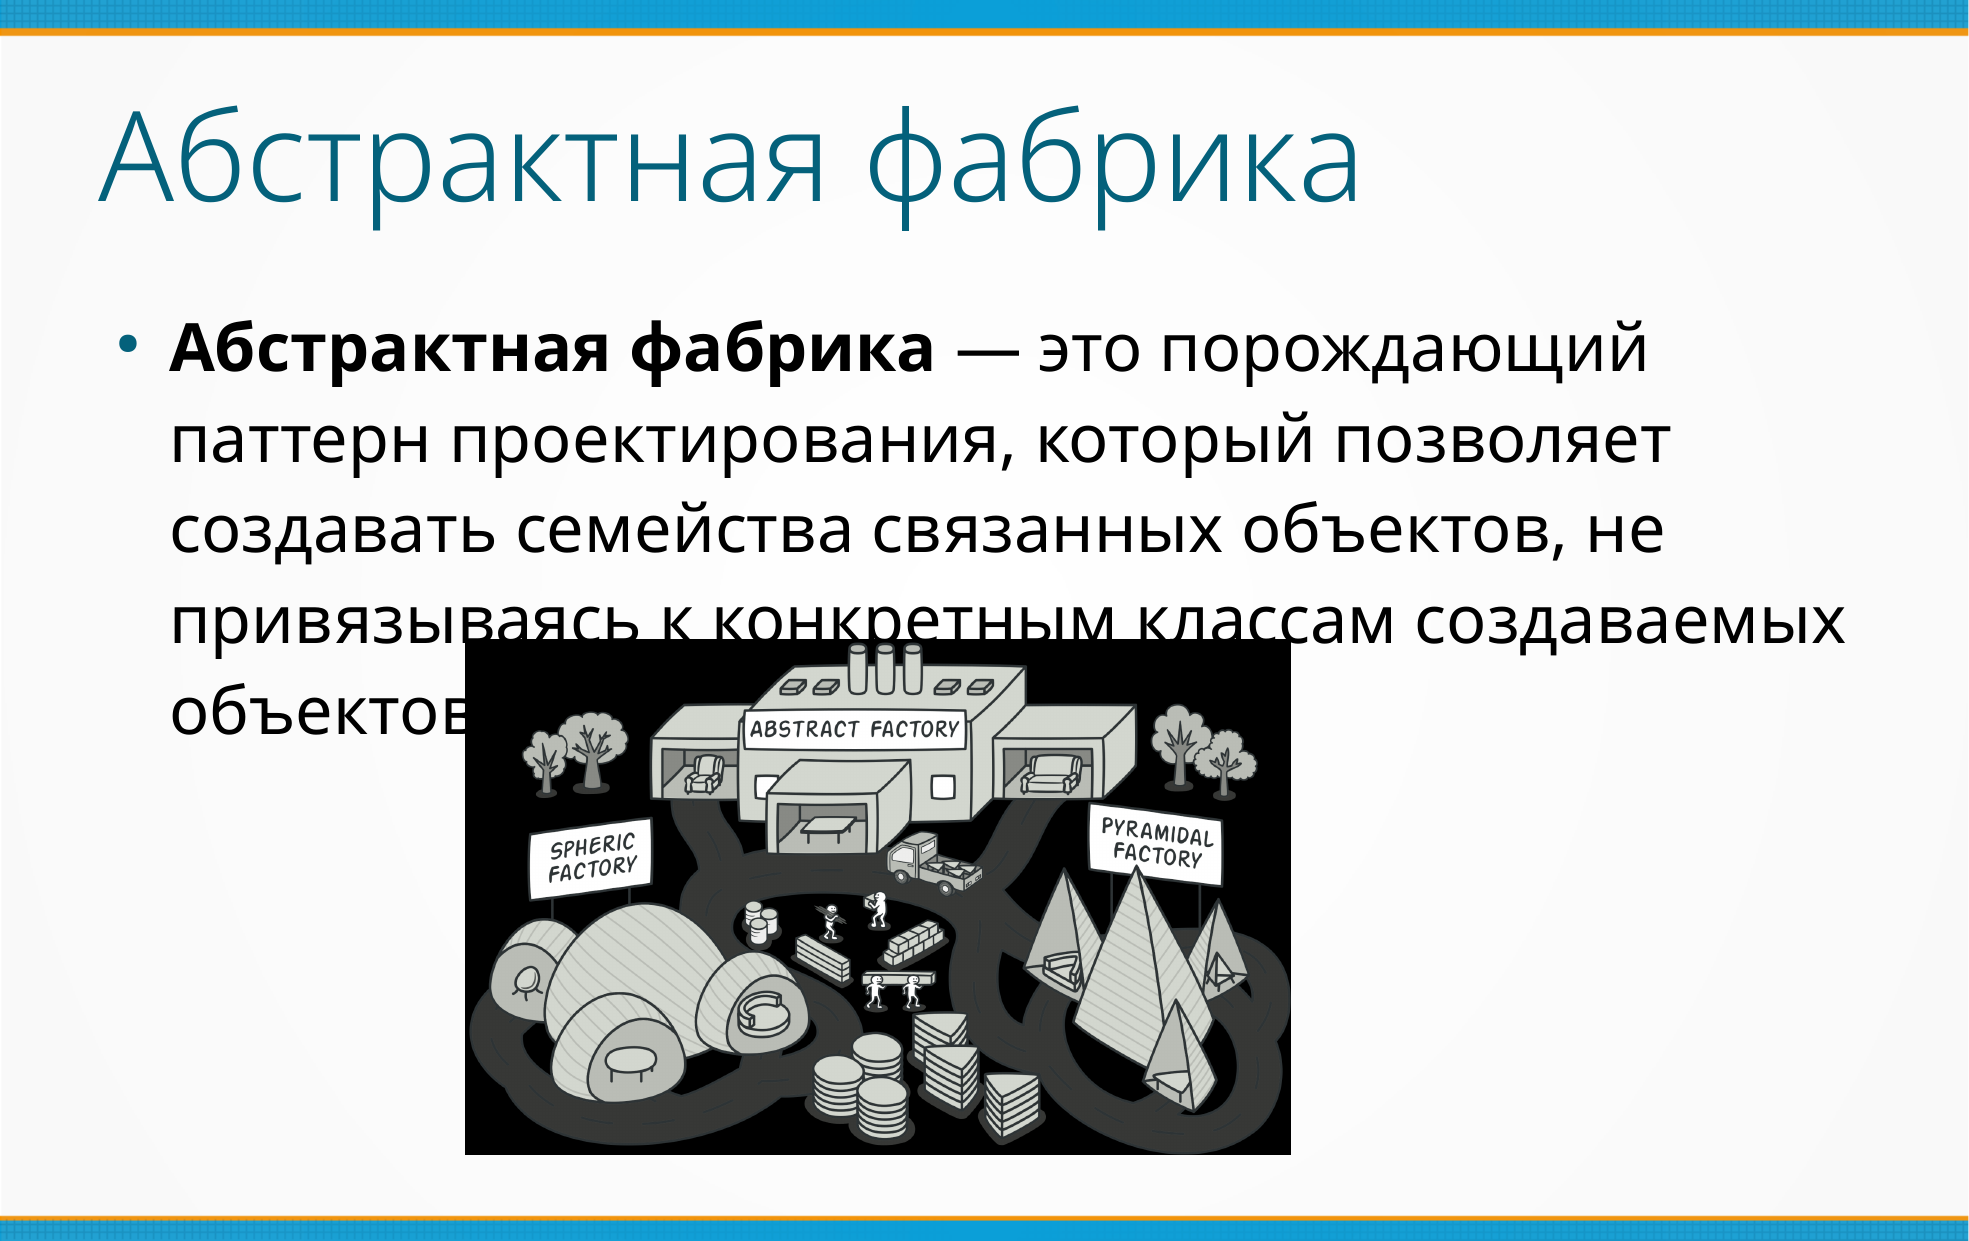

# Абстрактная фабрика
Абстрактная фабрика — это порождающий паттерн проектирования, который позволяет создавать семейства связанных объектов, не привязываясь к конкретным классам создаваемых объектов.